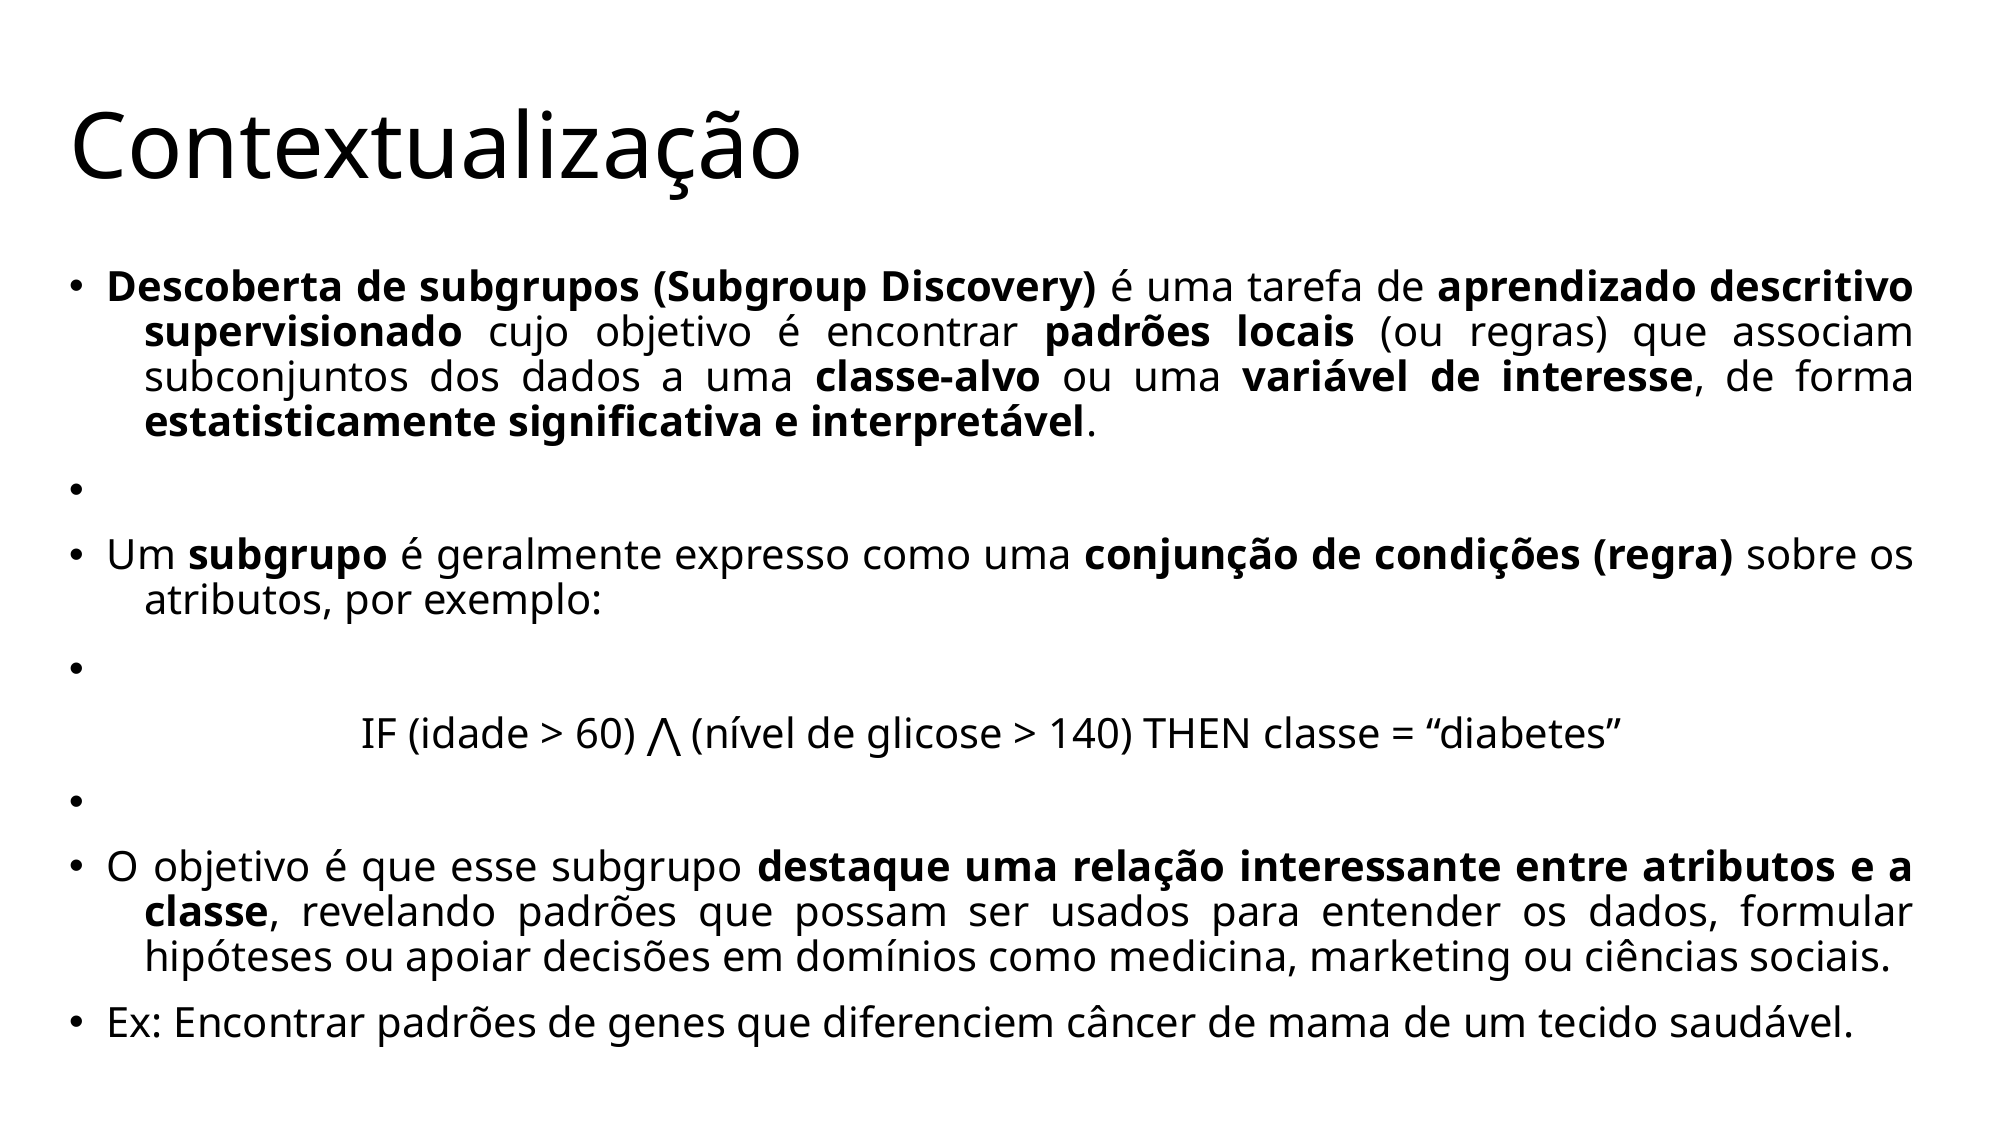

# Contextualização
Descoberta de subgrupos (Subgroup Discovery) é uma tarefa de aprendizado descritivo supervisionado cujo objetivo é encontrar padrões locais (ou regras) que associam subconjuntos dos dados a uma classe-alvo ou uma variável de interesse, de forma estatisticamente significativa e interpretável.
Um subgrupo é geralmente expresso como uma conjunção de condições (regra) sobre os atributos, por exemplo:
IF (idade > 60) ⋀ (nível de glicose > 140) THEN classe = “diabetes”
O objetivo é que esse subgrupo destaque uma relação interessante entre atributos e a classe, revelando padrões que possam ser usados para entender os dados, formular hipóteses ou apoiar decisões em domínios como medicina, marketing ou ciências sociais.
Ex: Encontrar padrões de genes que diferenciem câncer de mama de um tecido saudável.